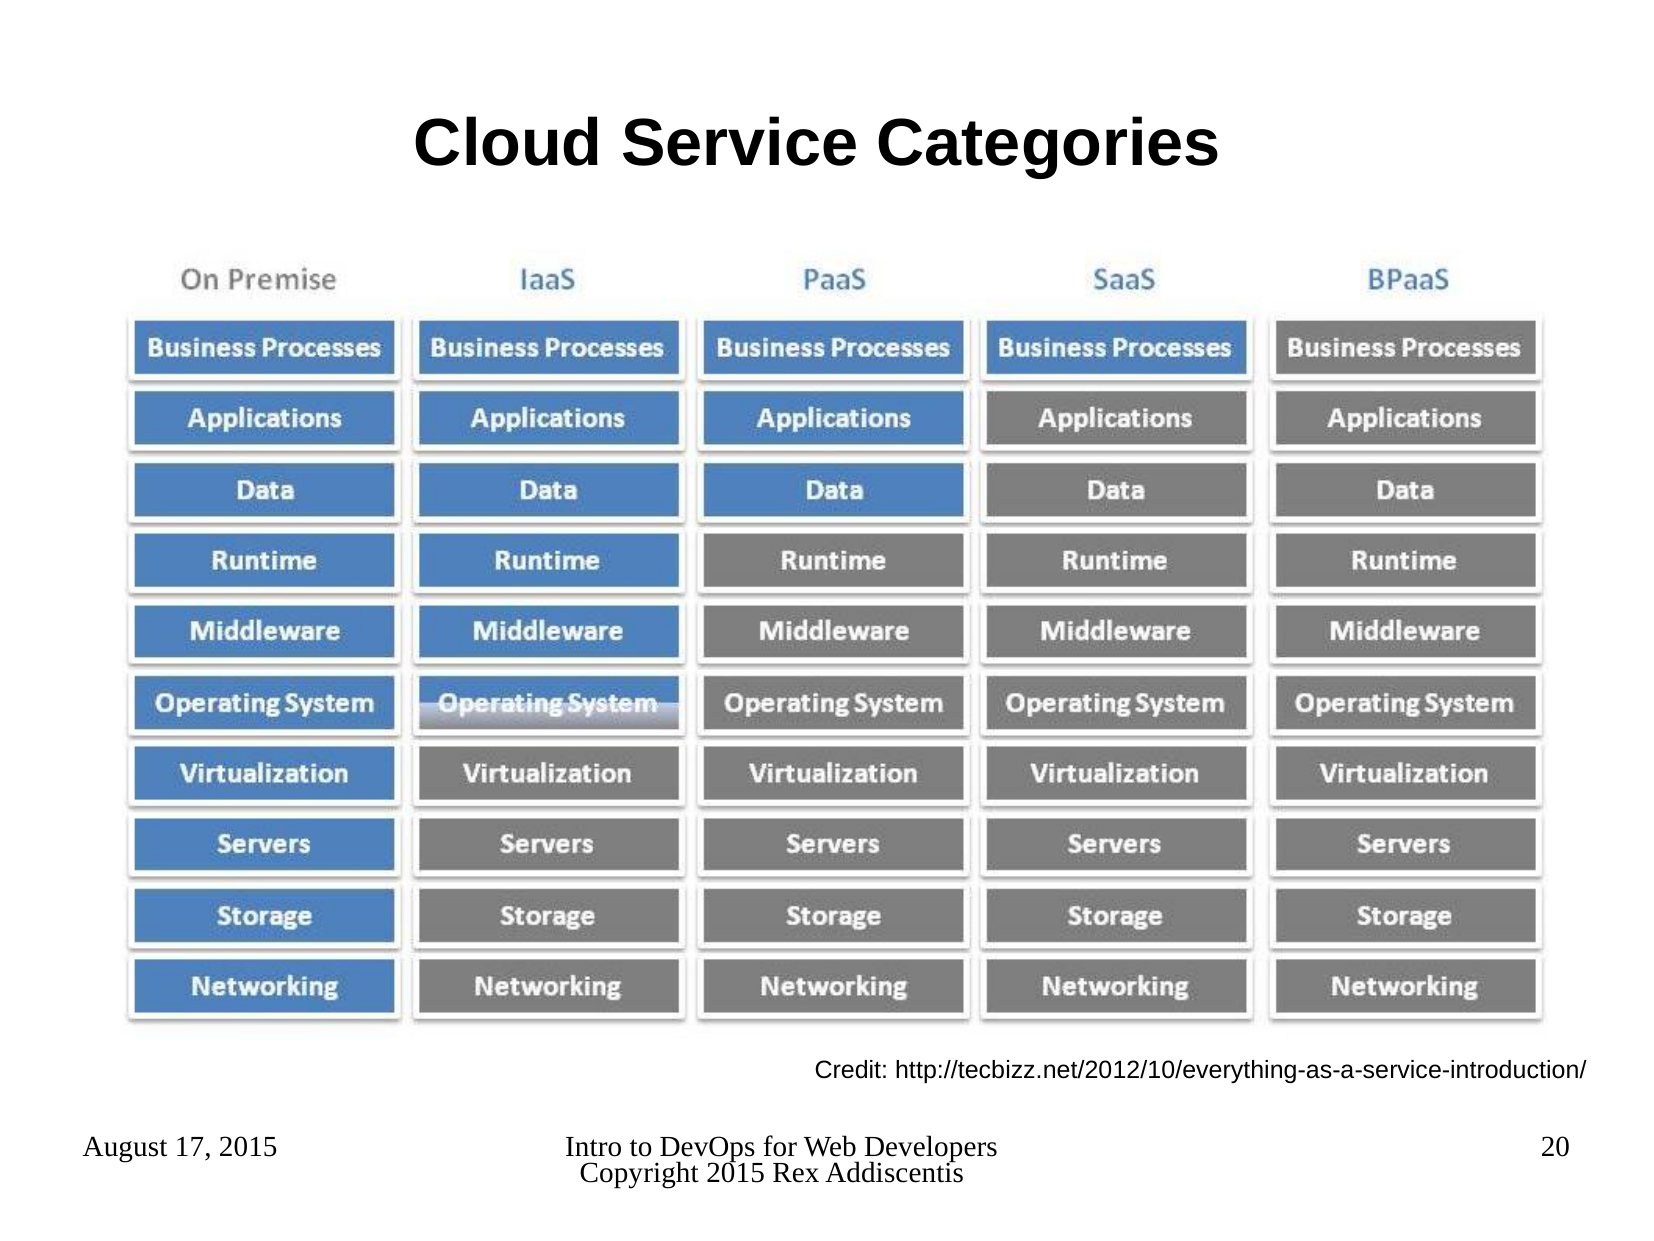

# Cloud Service Categories
Credit: http://tecbizz.net/2012/10/everything-as-a-service-introduction/
August 17, 2015
Intro to DevOps for Web Developers Copyright 2015 Rex Addiscentis
20